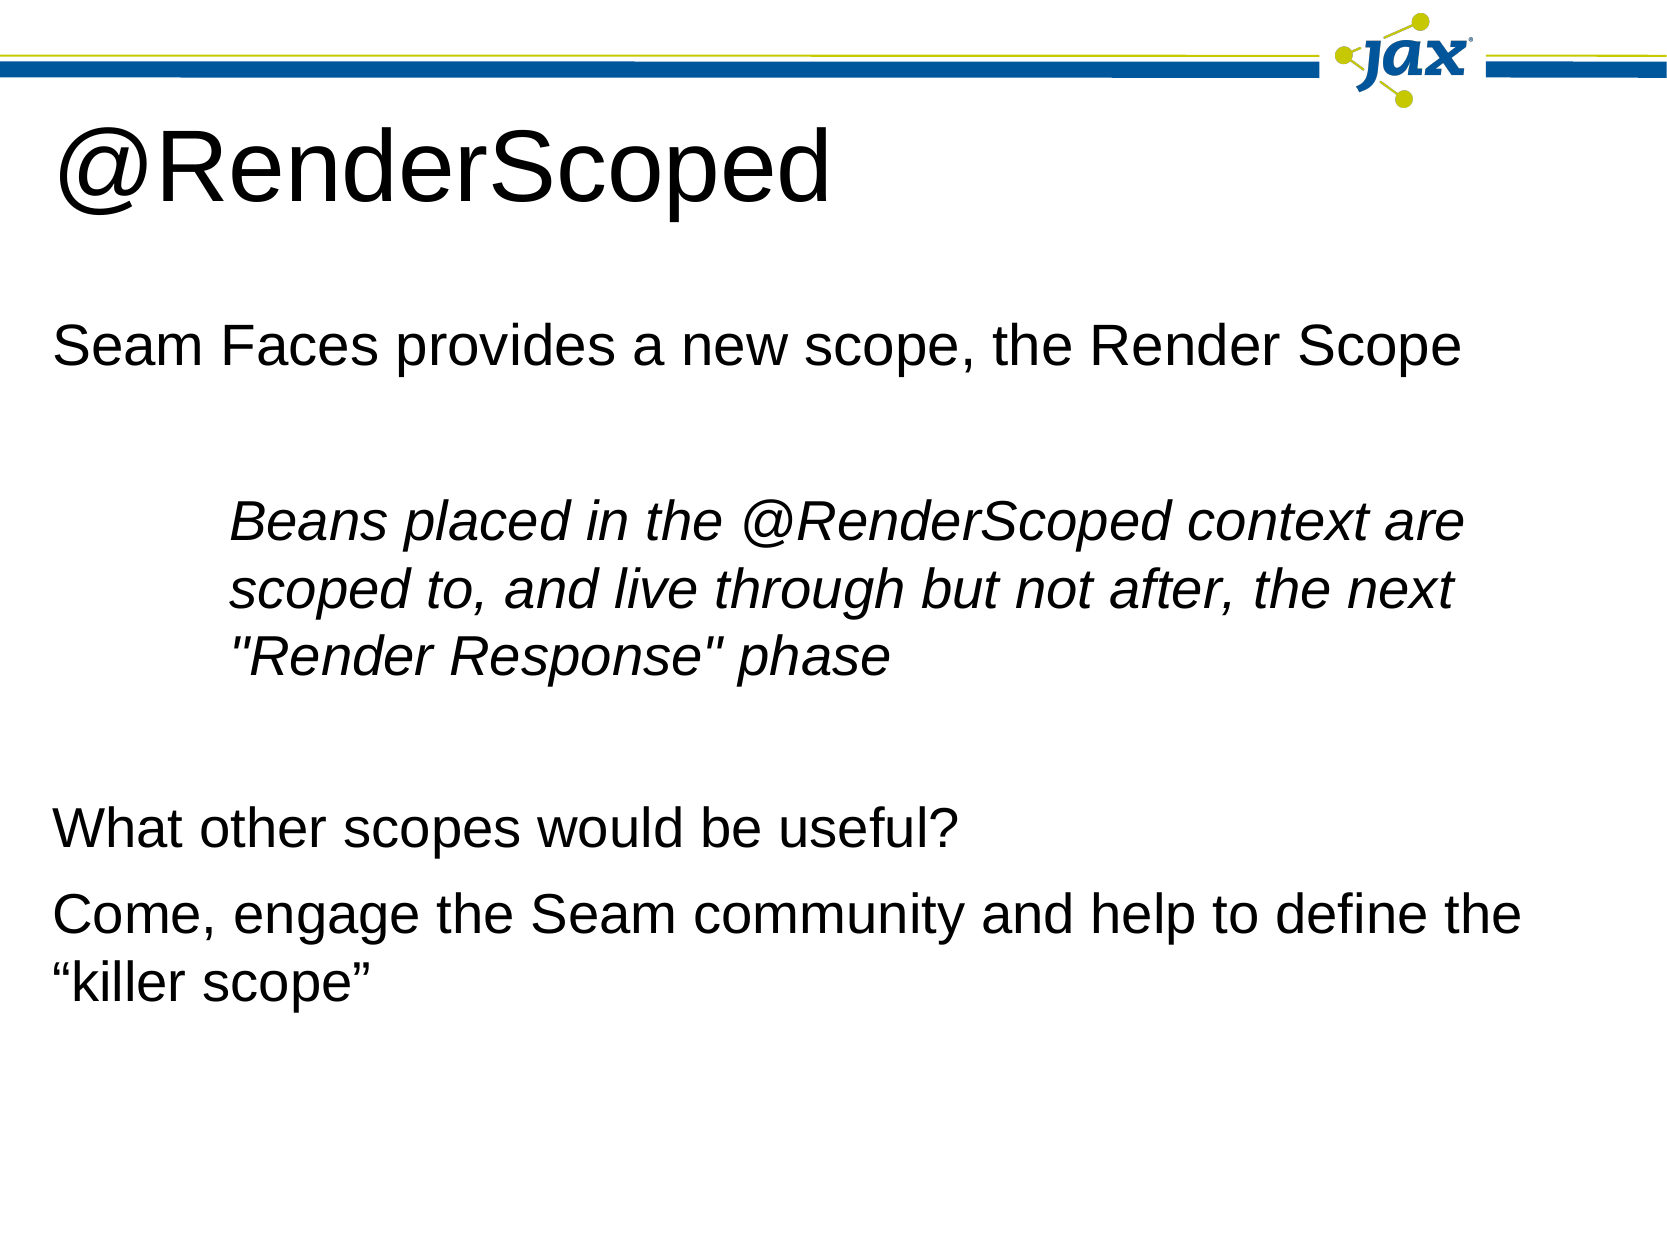

# @RenderScoped
Seam Faces provides a new scope, the Render Scope
Beans placed in the @RenderScoped context are scoped to, and live through but not after, the next "Render Response" phase
What other scopes would be useful?
Come, engage the Seam community and help to define the “killer scope”